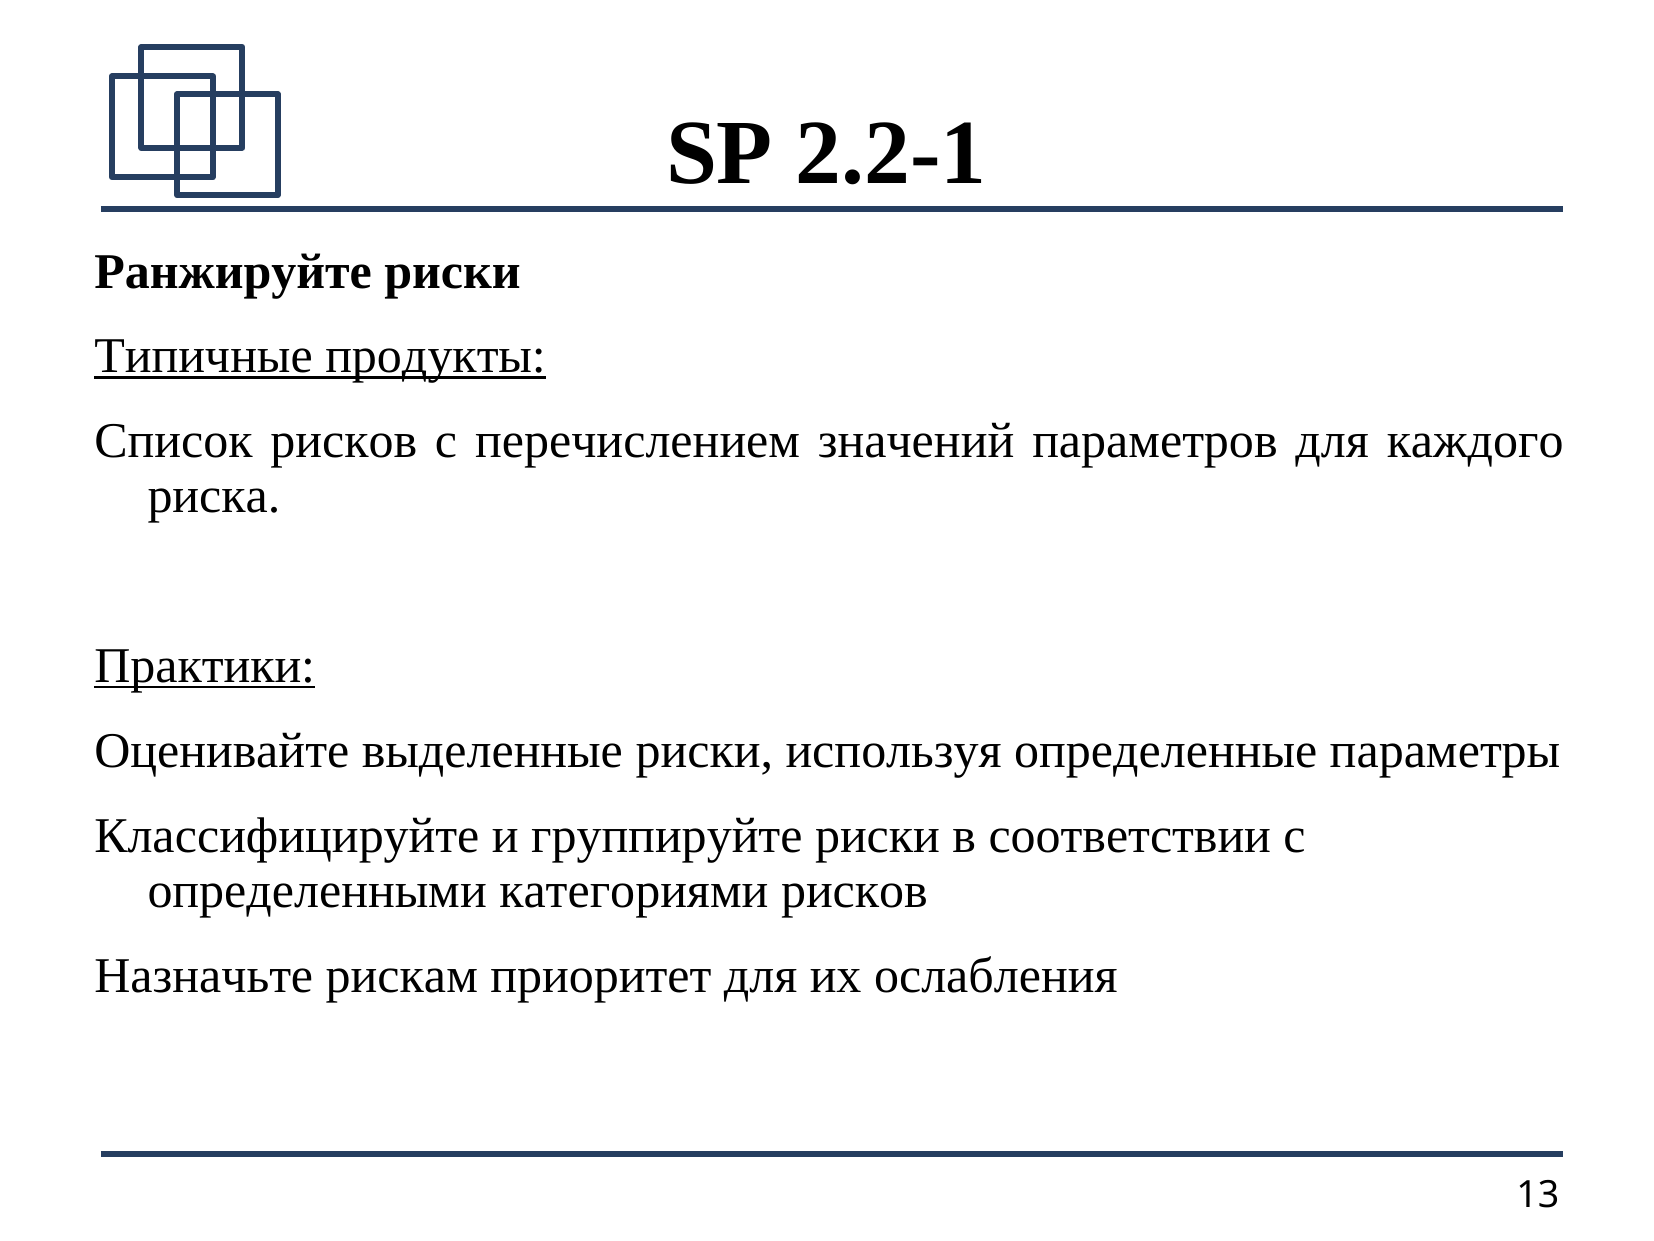

# SP 2.2-1
Ранжируйте риски
Типичные продукты:
Список рисков с перечислением значений параметров для каждого риска.
Практики:
Оценивайте выделенные риски, используя определенные параметры
Классифицируйте и группируйте риски в соответствии с определенными категориями рисков
Назначьте рискам приоритет для их ослабления